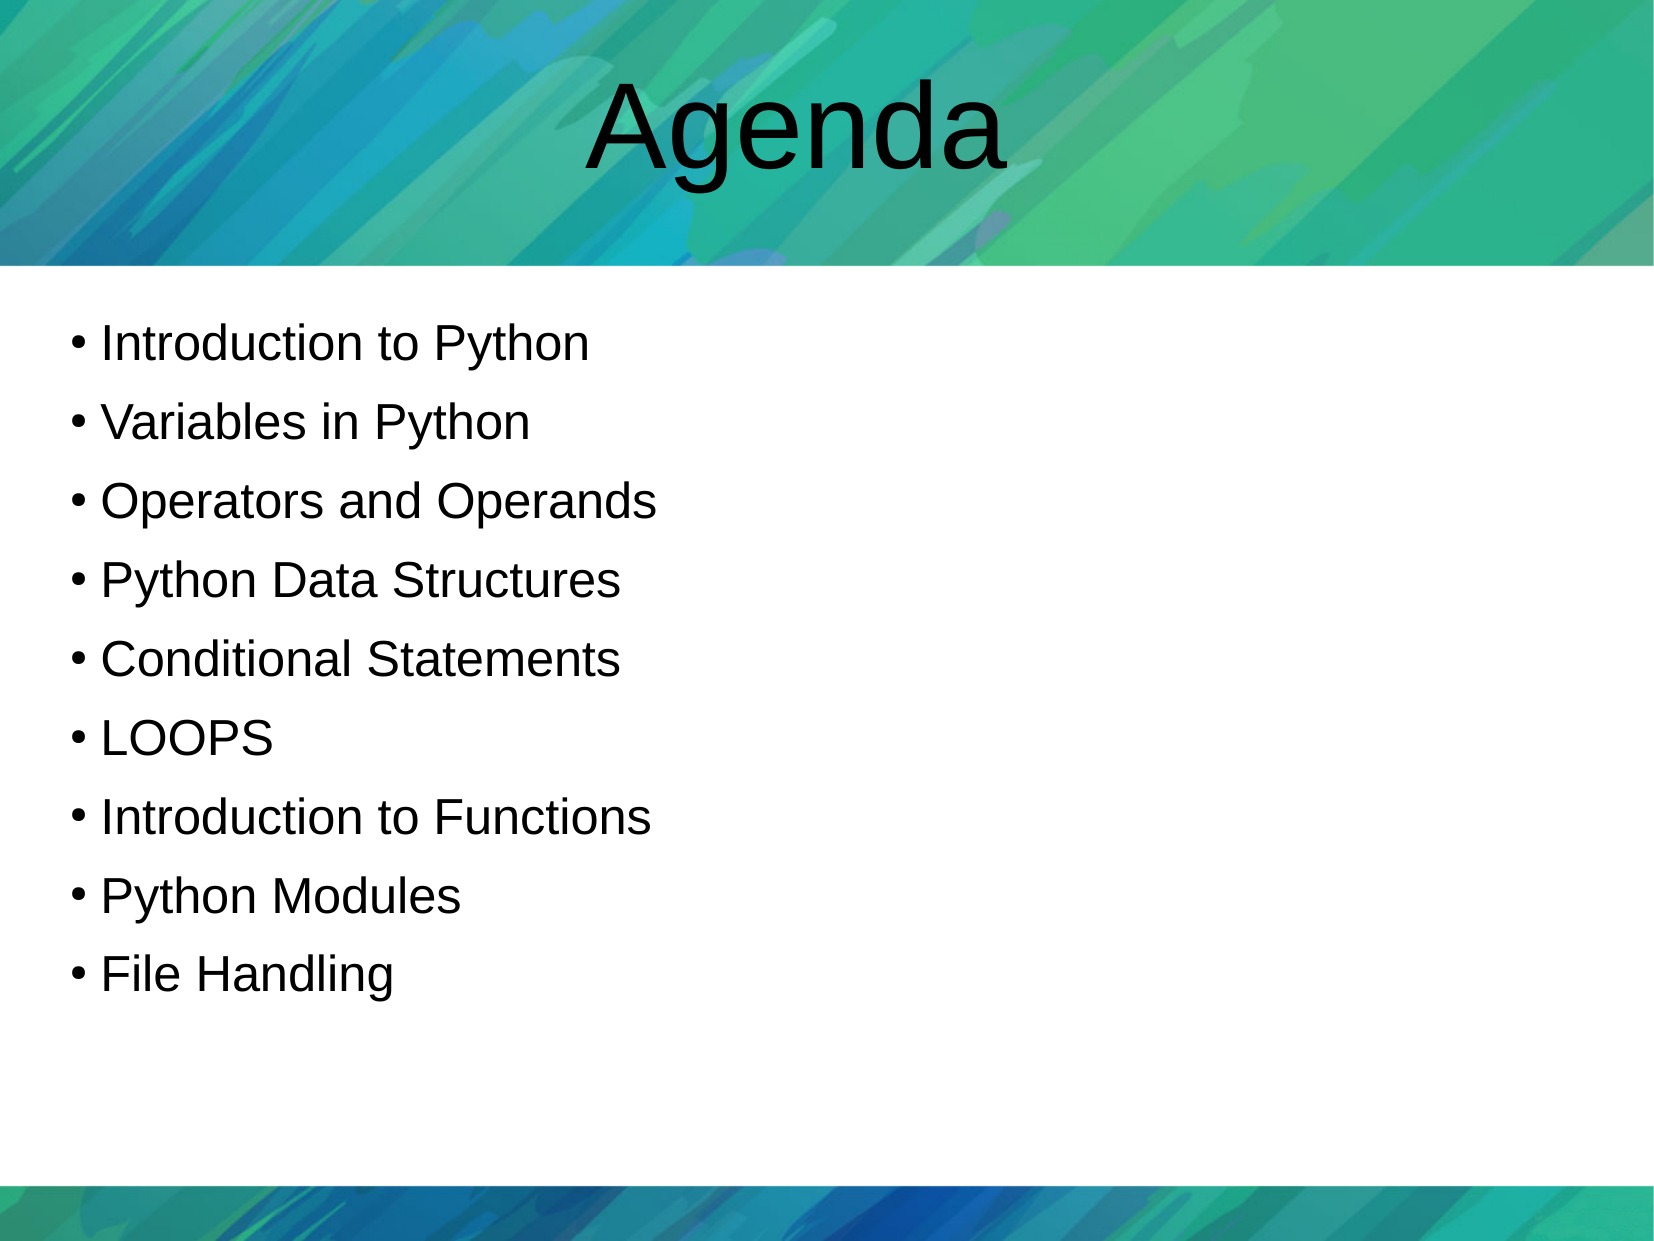

# Agenda
Introduction to Python
Variables in Python
Operators and Operands
Python Data Structures
Conditional Statements
LOOPS
Introduction to Functions
Python Modules
File Handling